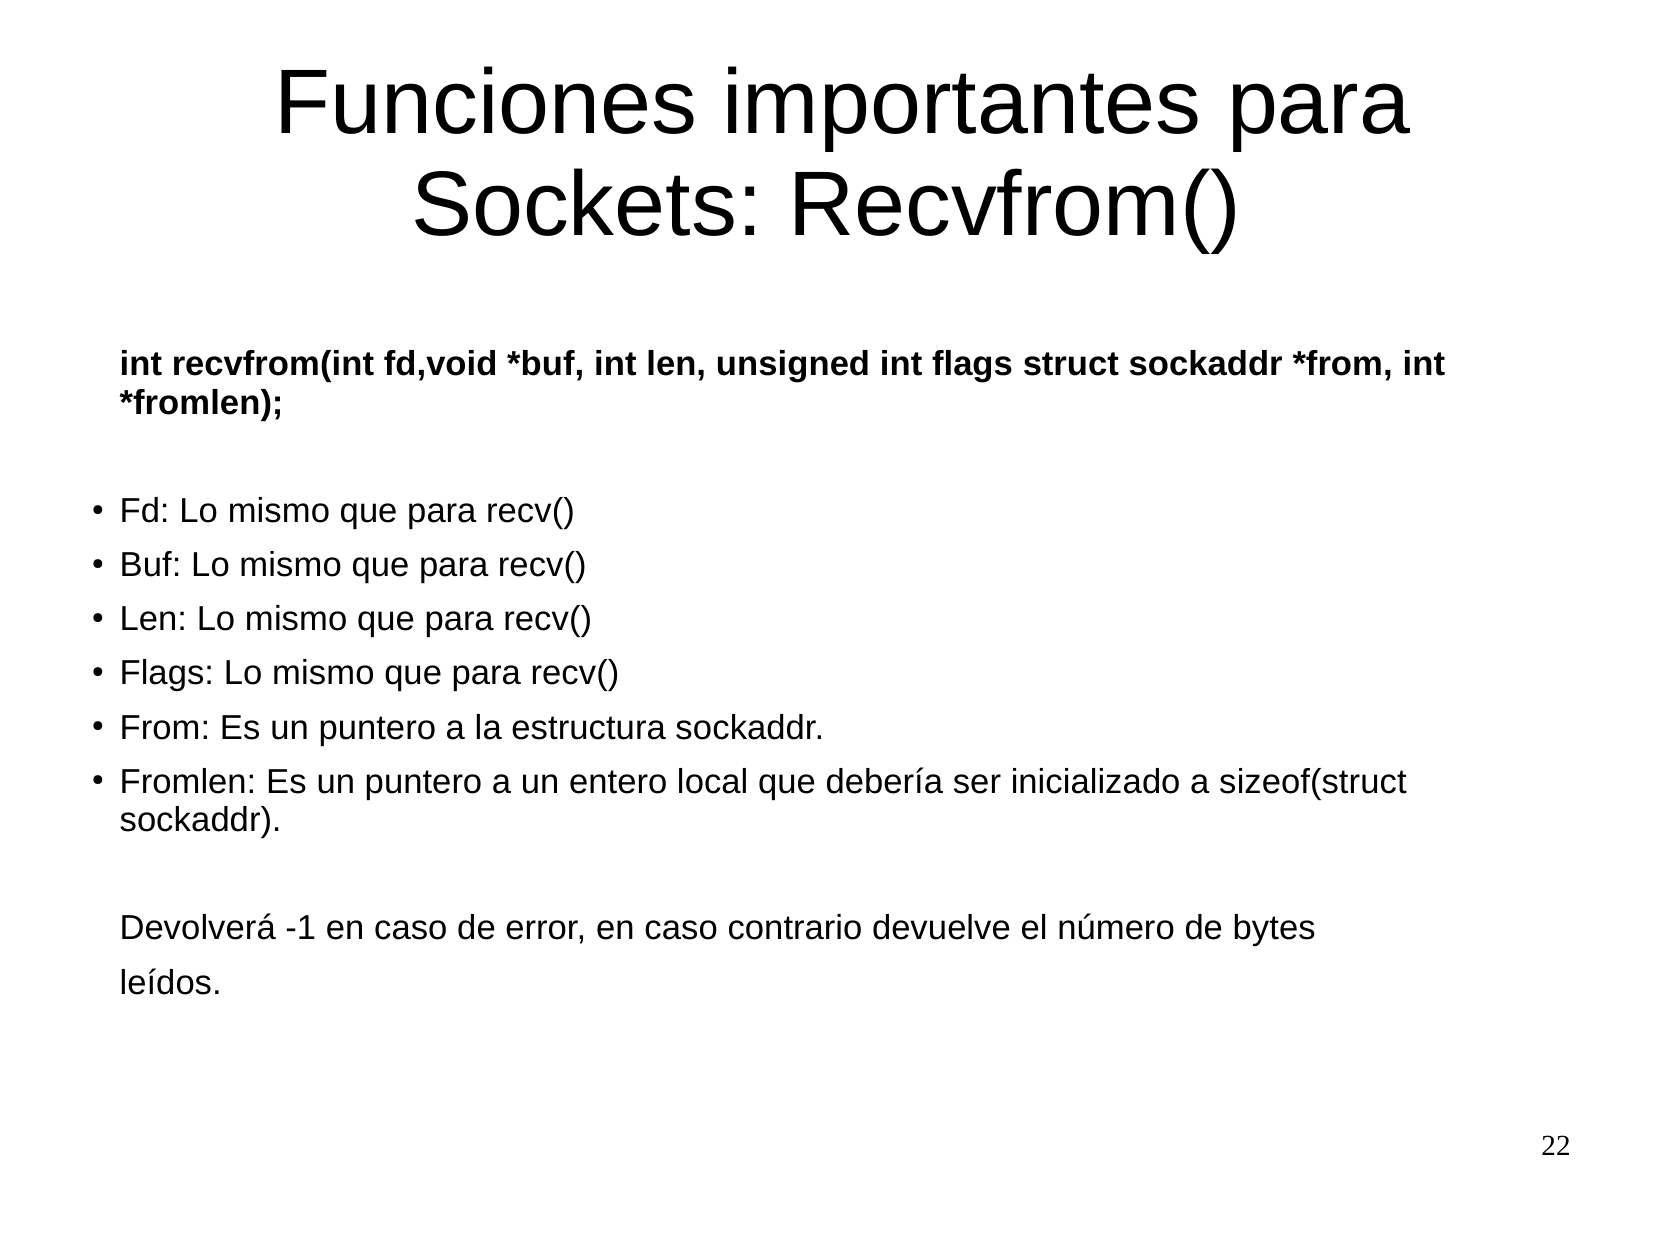

# Funciones importantes para Sockets: Recvfrom()
int recvfrom(int fd,void *buf, int len, unsigned int flags struct sockaddr *from, int *fromlen);
Fd: Lo mismo que para recv()
Buf: Lo mismo que para recv()
Len: Lo mismo que para recv()
Flags: Lo mismo que para recv()
From: Es un puntero a la estructura sockaddr.
Fromlen: Es un puntero a un entero local que debería ser inicializado a sizeof(struct sockaddr).
Devolverá -1 en caso de error, en caso contrario devuelve el número de bytes
leídos.
22